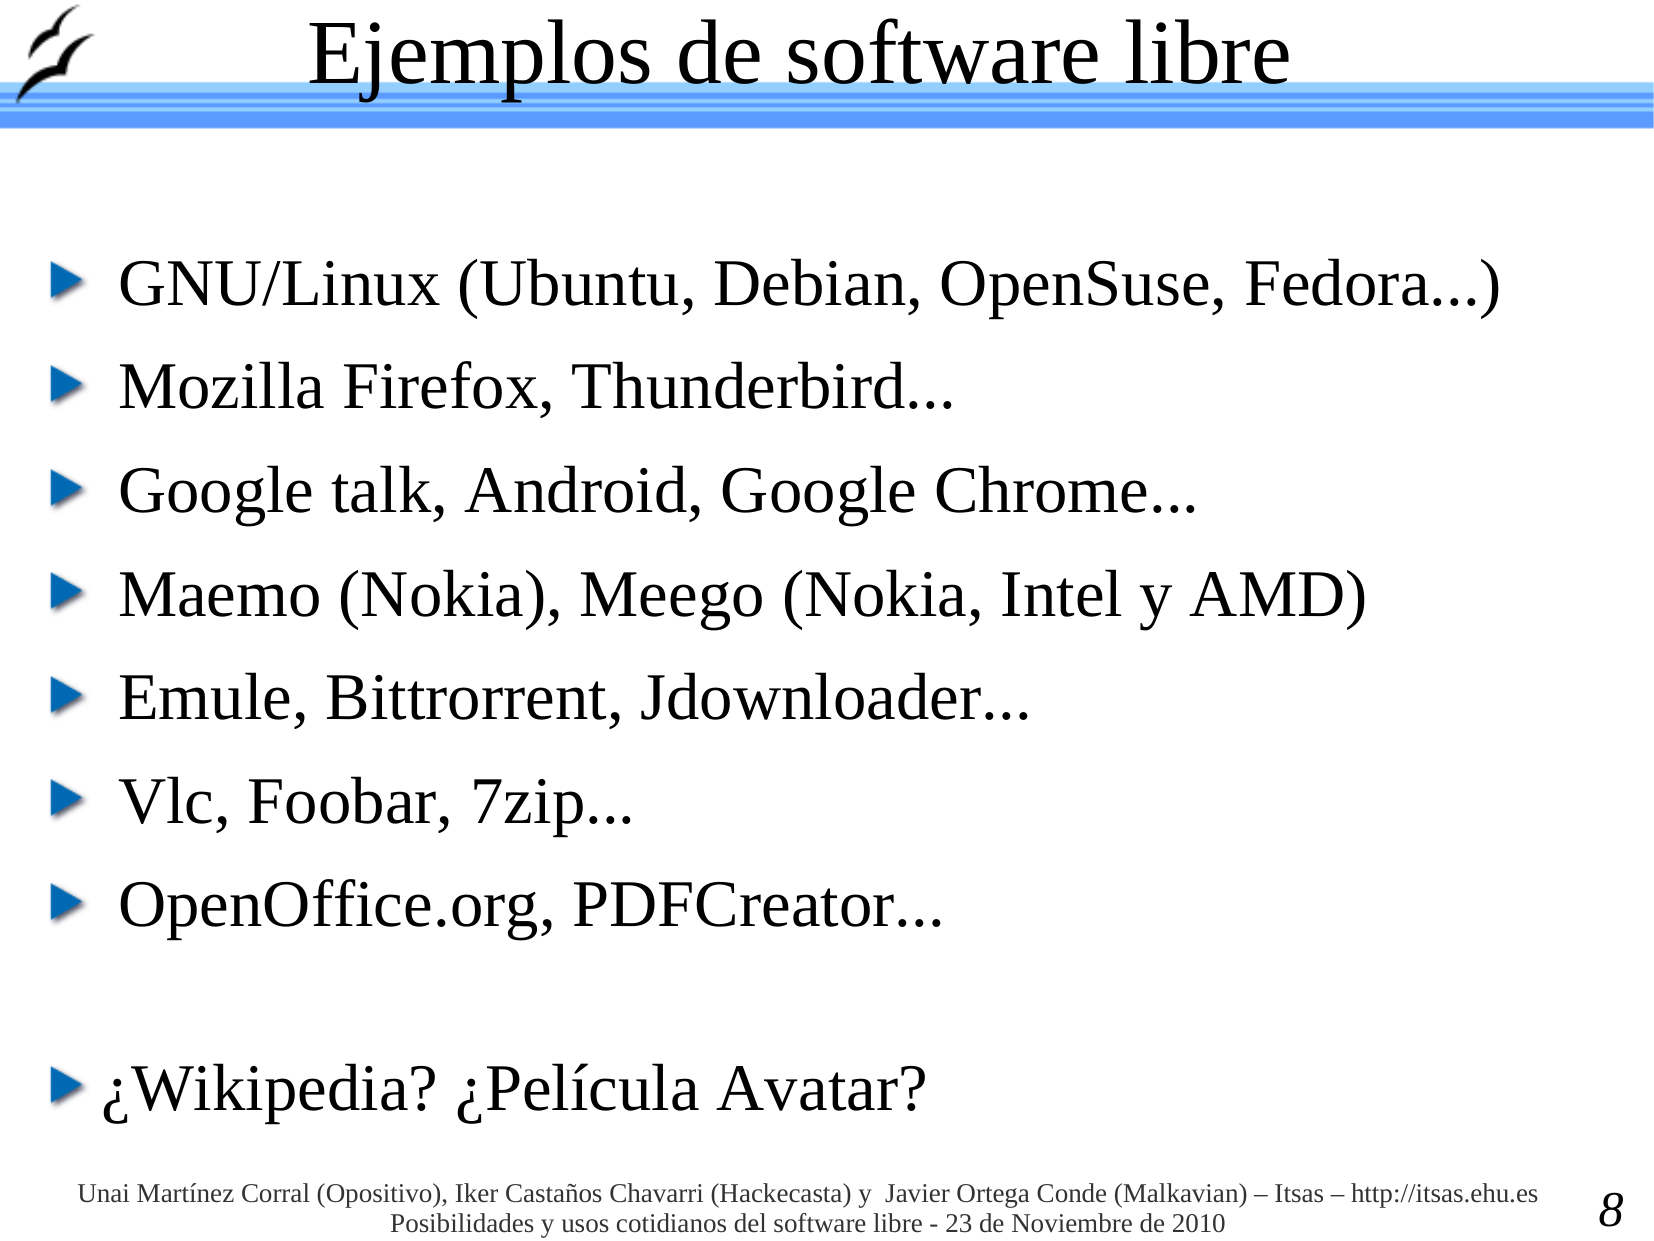

# Ejemplos de software libre
 GNU/Linux (Ubuntu, Debian, OpenSuse, Fedora...)
 Mozilla Firefox, Thunderbird...
 Google talk, Android, Google Chrome...
 Maemo (Nokia), Meego (Nokia, Intel y AMD)
 Emule, Bittrorrent, Jdownloader...
 Vlc, Foobar, 7zip...
 OpenOffice.org, PDFCreator...
¿Wikipedia? ¿Película Avatar?